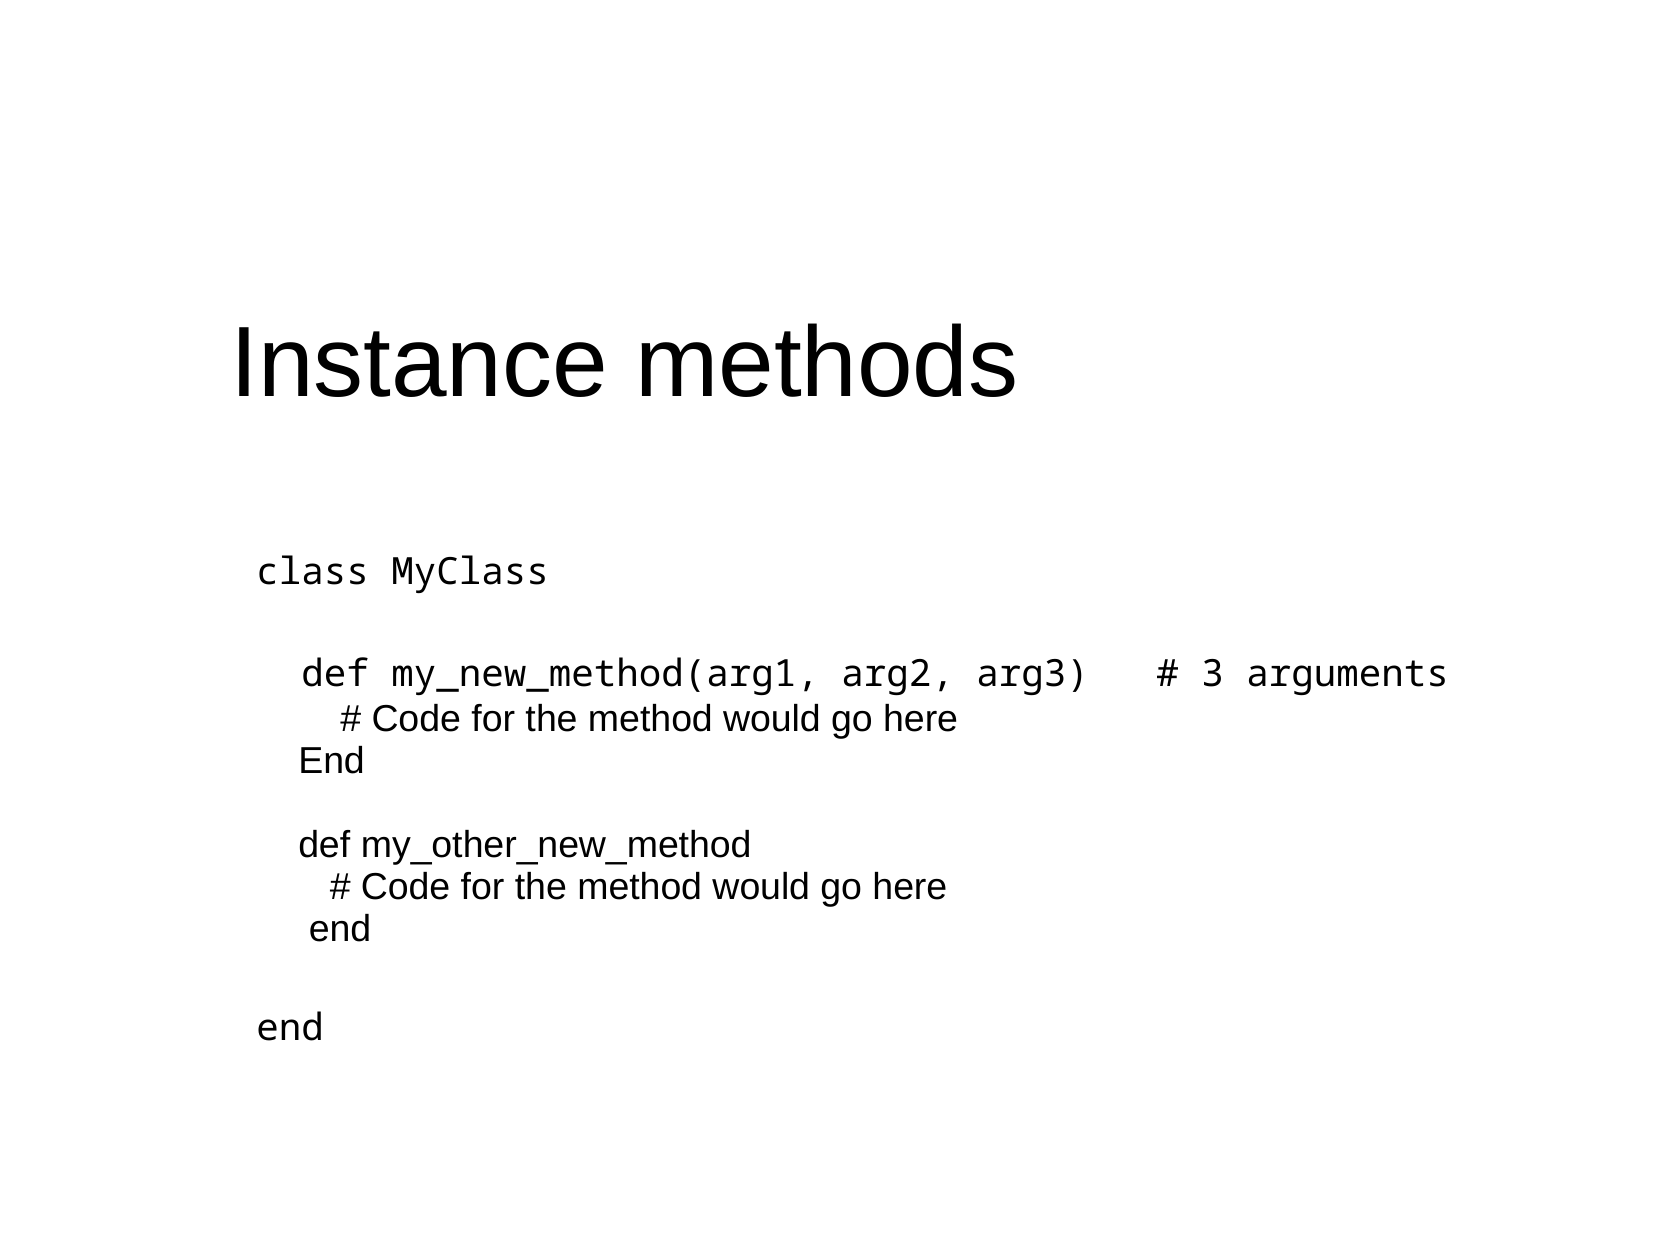

Instance methods
class MyClass
 def my_new_method(arg1, arg2, arg3) # 3 arguments
 # Code for the method would go here
 End
 def my_other_new_method
 # Code for the method would go here
 end
end